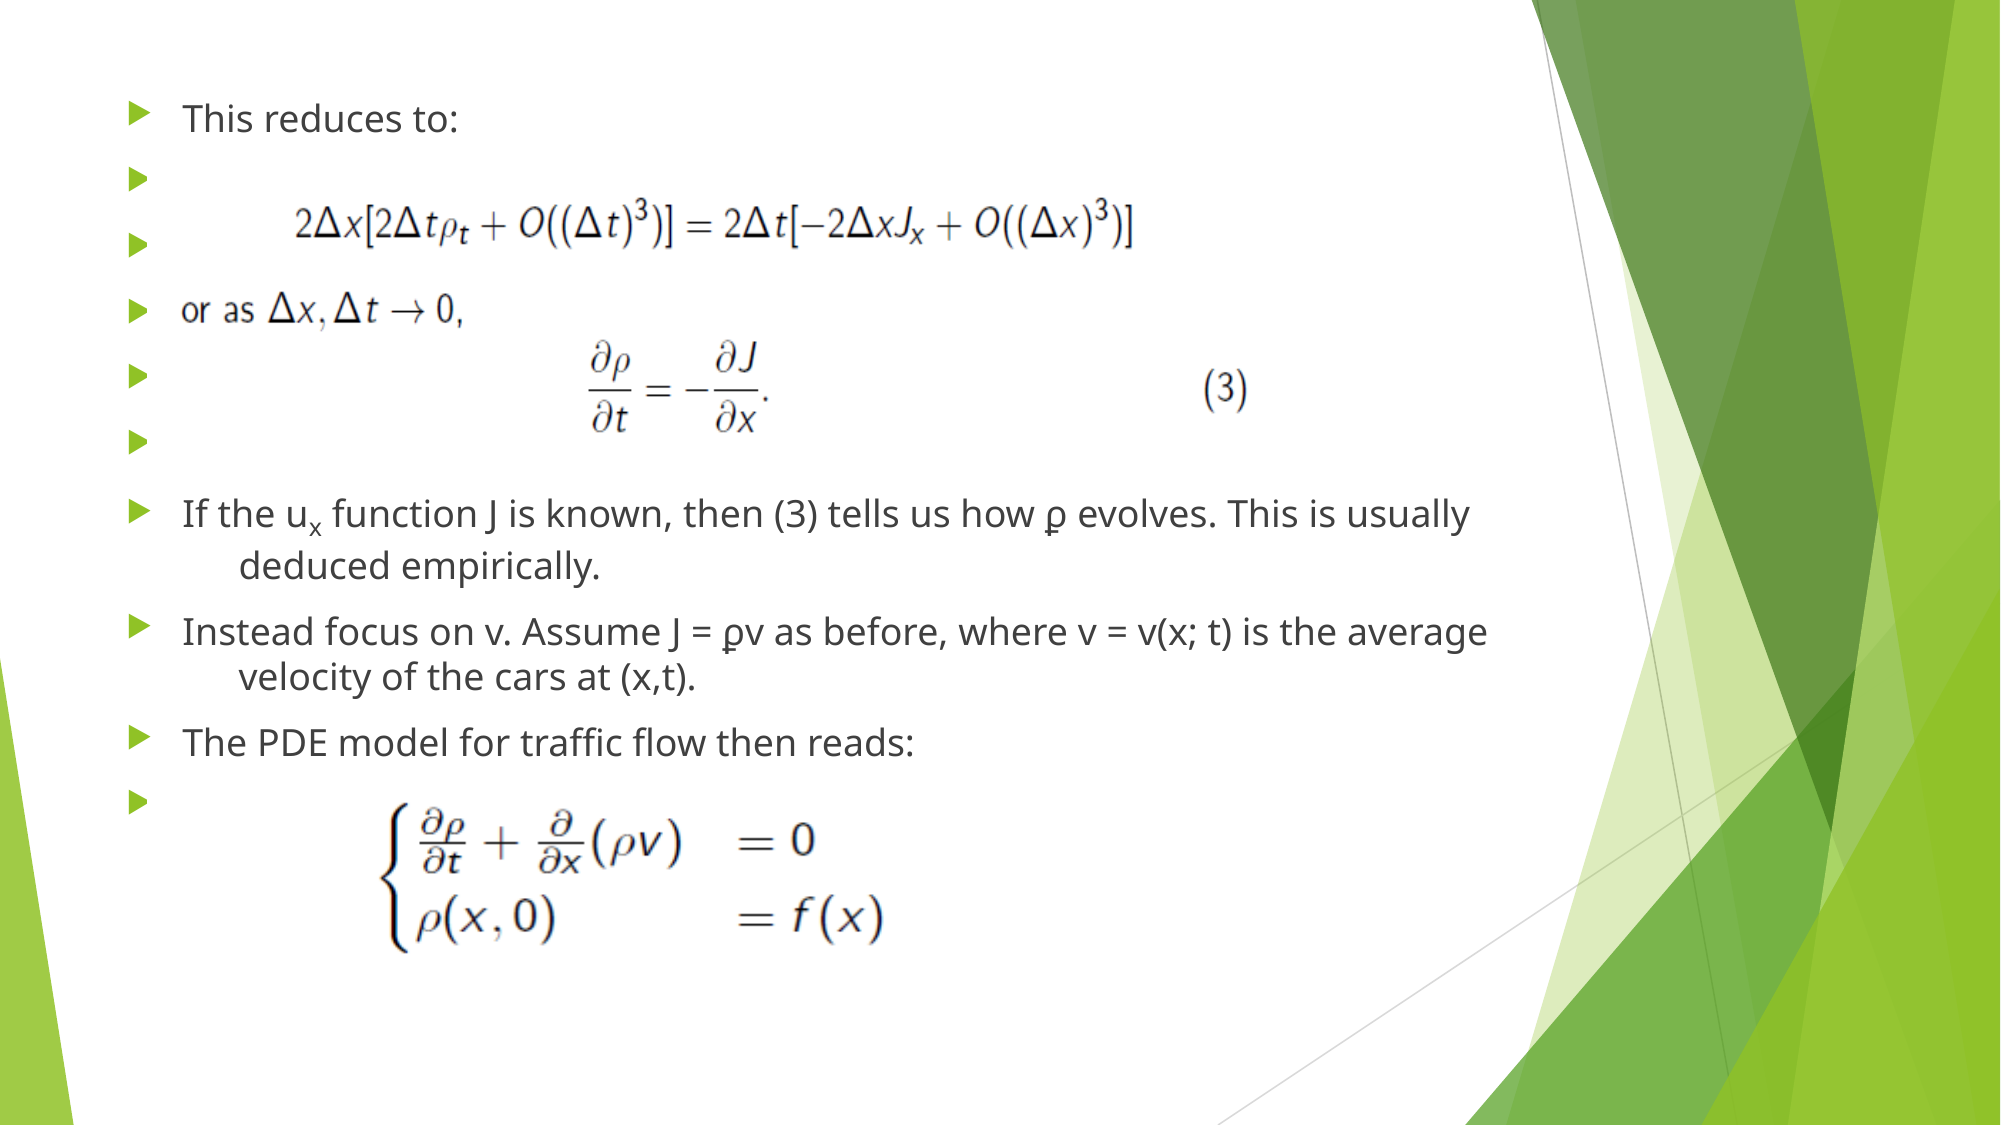

# This reduces to:
If the ux function J is known, then (3) tells us how ϼ evolves. This is usually deduced empirically.
Instead focus on v. Assume J = ϼv as before, where v = v(x; t) is the average velocity of the cars at (x,t).
The PDE model for traffic flow then reads: